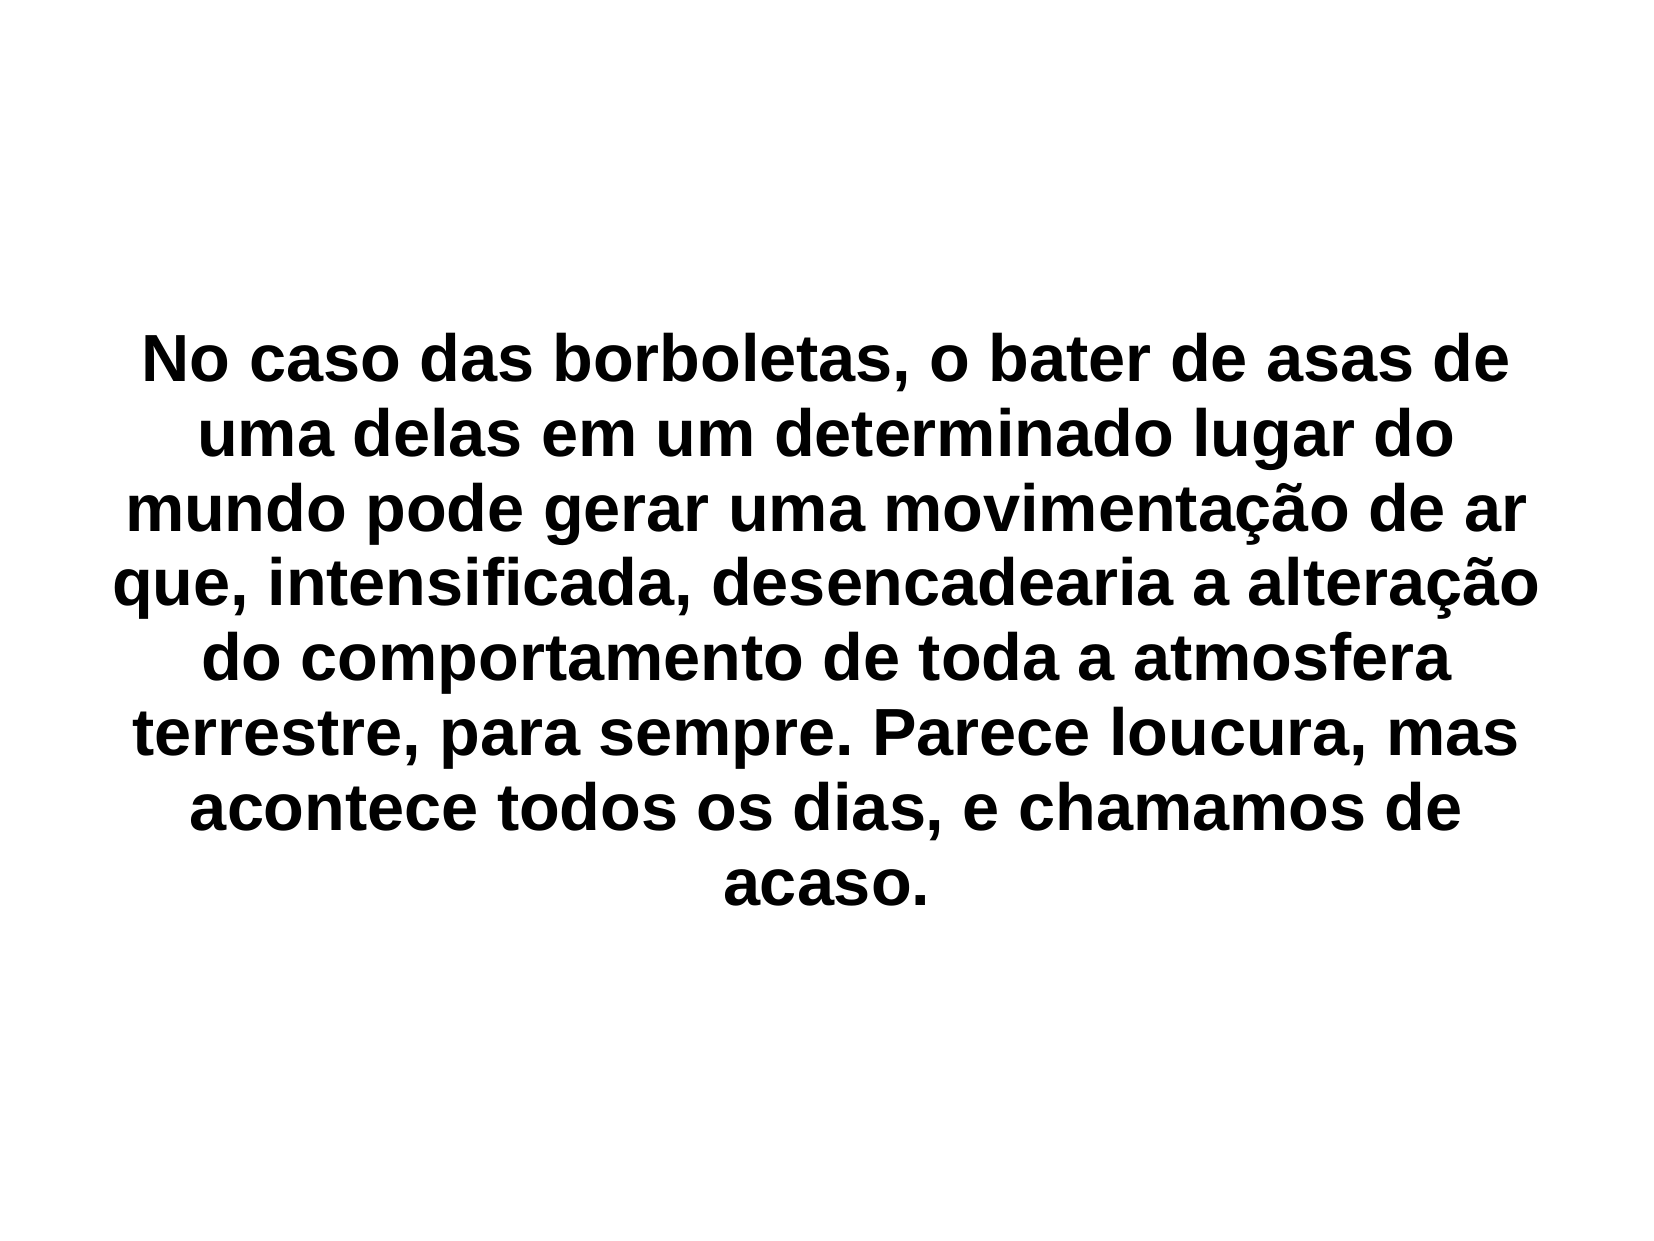

# No caso das borboletas, o bater de asas de uma delas em um determinado lugar do mundo pode gerar uma movimentação de ar que, intensificada, desencadearia a alteração do comportamento de toda a atmosfera terrestre, para sempre. Parece loucura, mas acontece todos os dias, e chamamos de acaso.